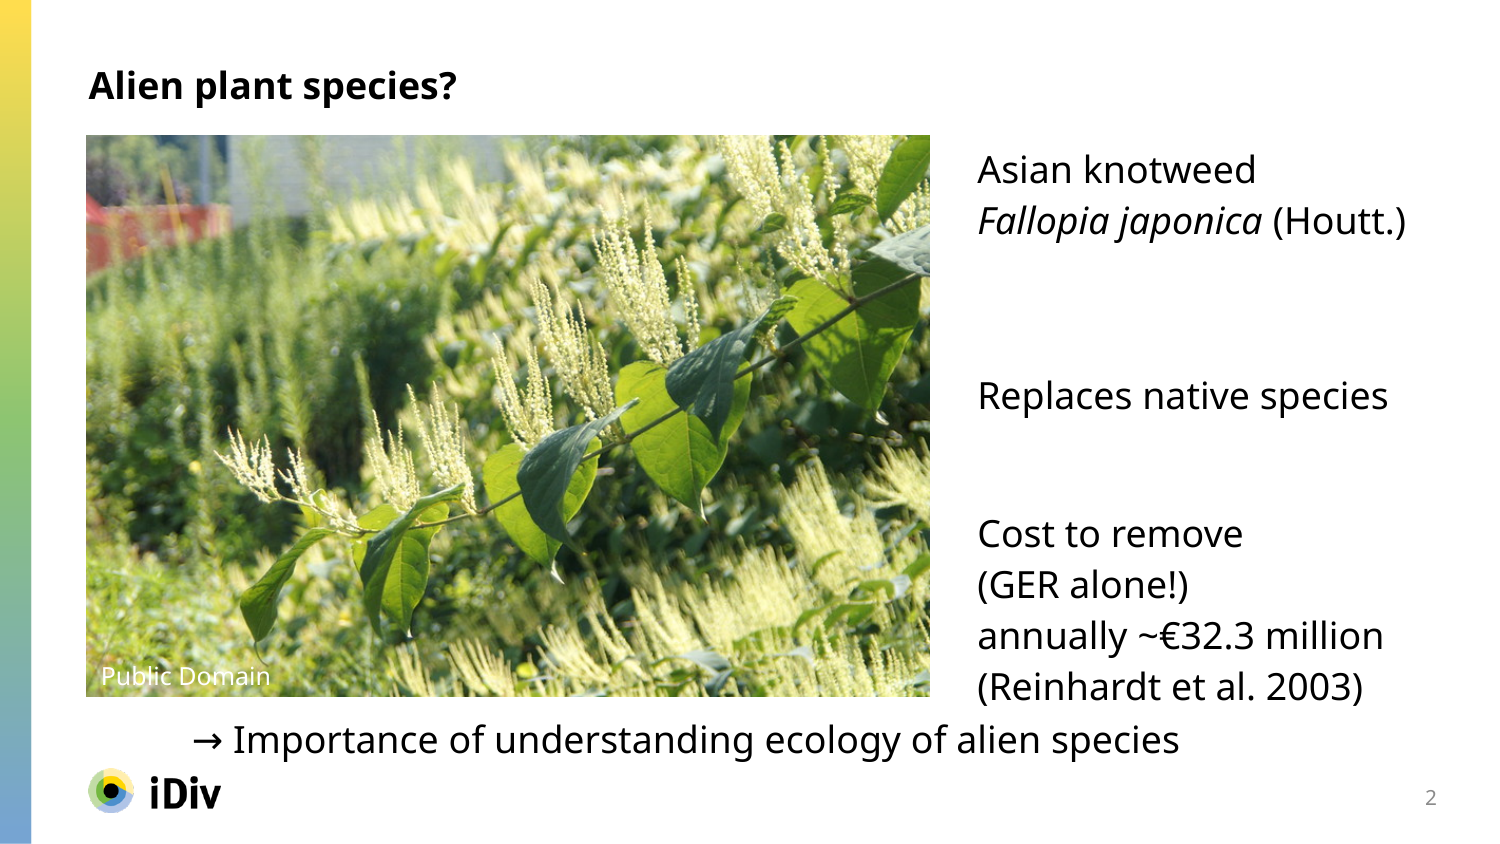

# Alien plant species?
Public Domain
Asian knotweed
Fallopia japonica (Houtt.)
Replaces native species
Cost to remove
(GER alone!)
annually ~€32.3 million (Reinhardt et al. 2003)
→ Importance of understanding ecology of alien species